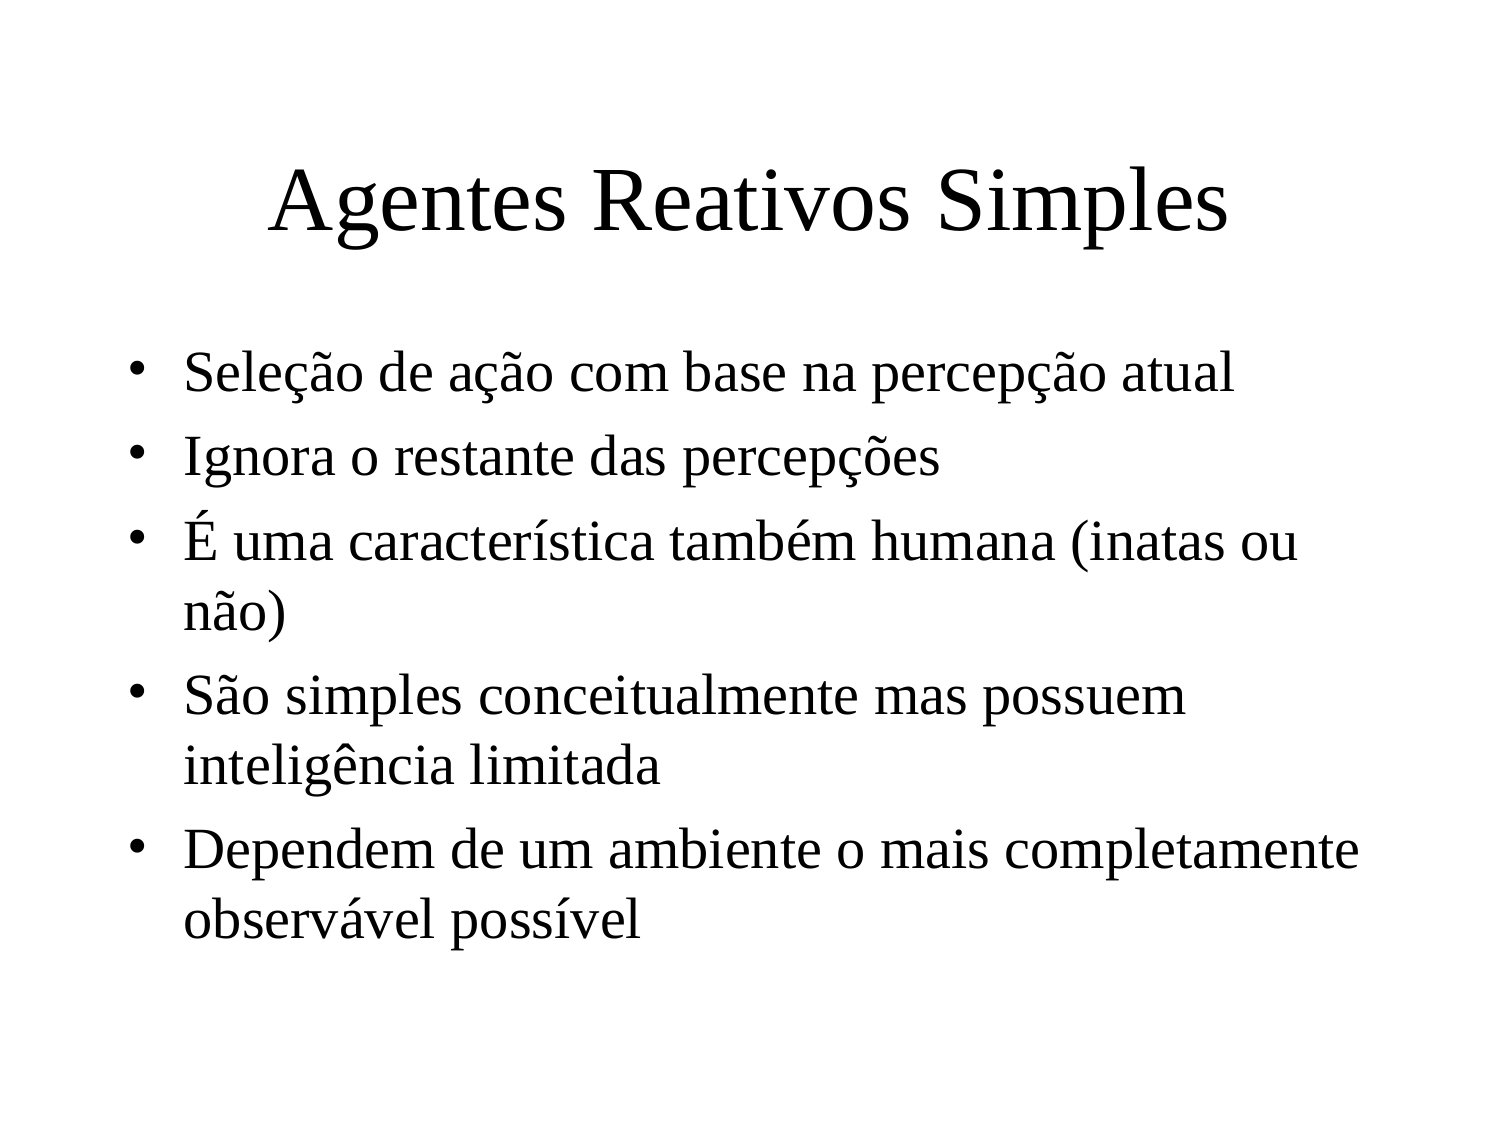

# Agentes Reativos Simples
Seleção de ação com base na percepção atual
Ignora o restante das percepções
É uma característica também humana (inatas ou não)
São simples conceitualmente mas possuem inteligência limitada
Dependem de um ambiente o mais completamente observável possível